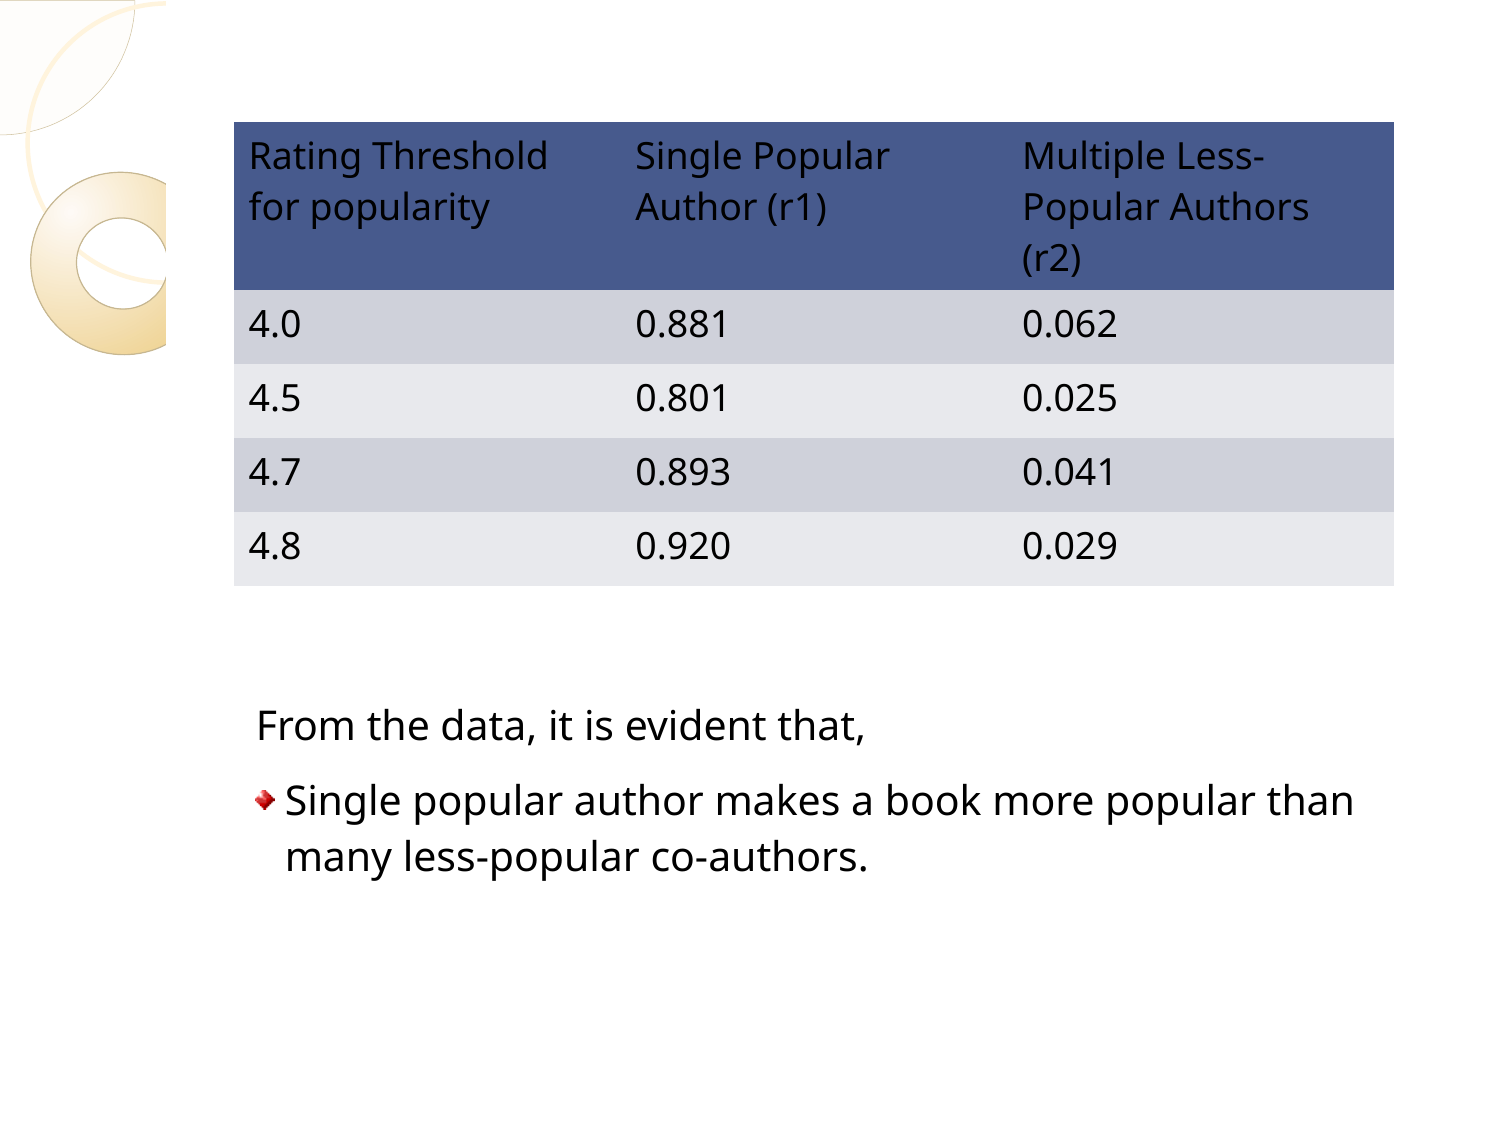

| Rating Threshold for popularity | Single Popular Author (r1) | Multiple Less-Popular Authors (r2) |
| --- | --- | --- |
| 4.0 | 0.881 | 0.062 |
| 4.5 | 0.801 | 0.025 |
| 4.7 | 0.893 | 0.041 |
| 4.8 | 0.920 | 0.029 |
From the data, it is evident that,
Single popular author makes a book more popular than many less-popular co-authors.